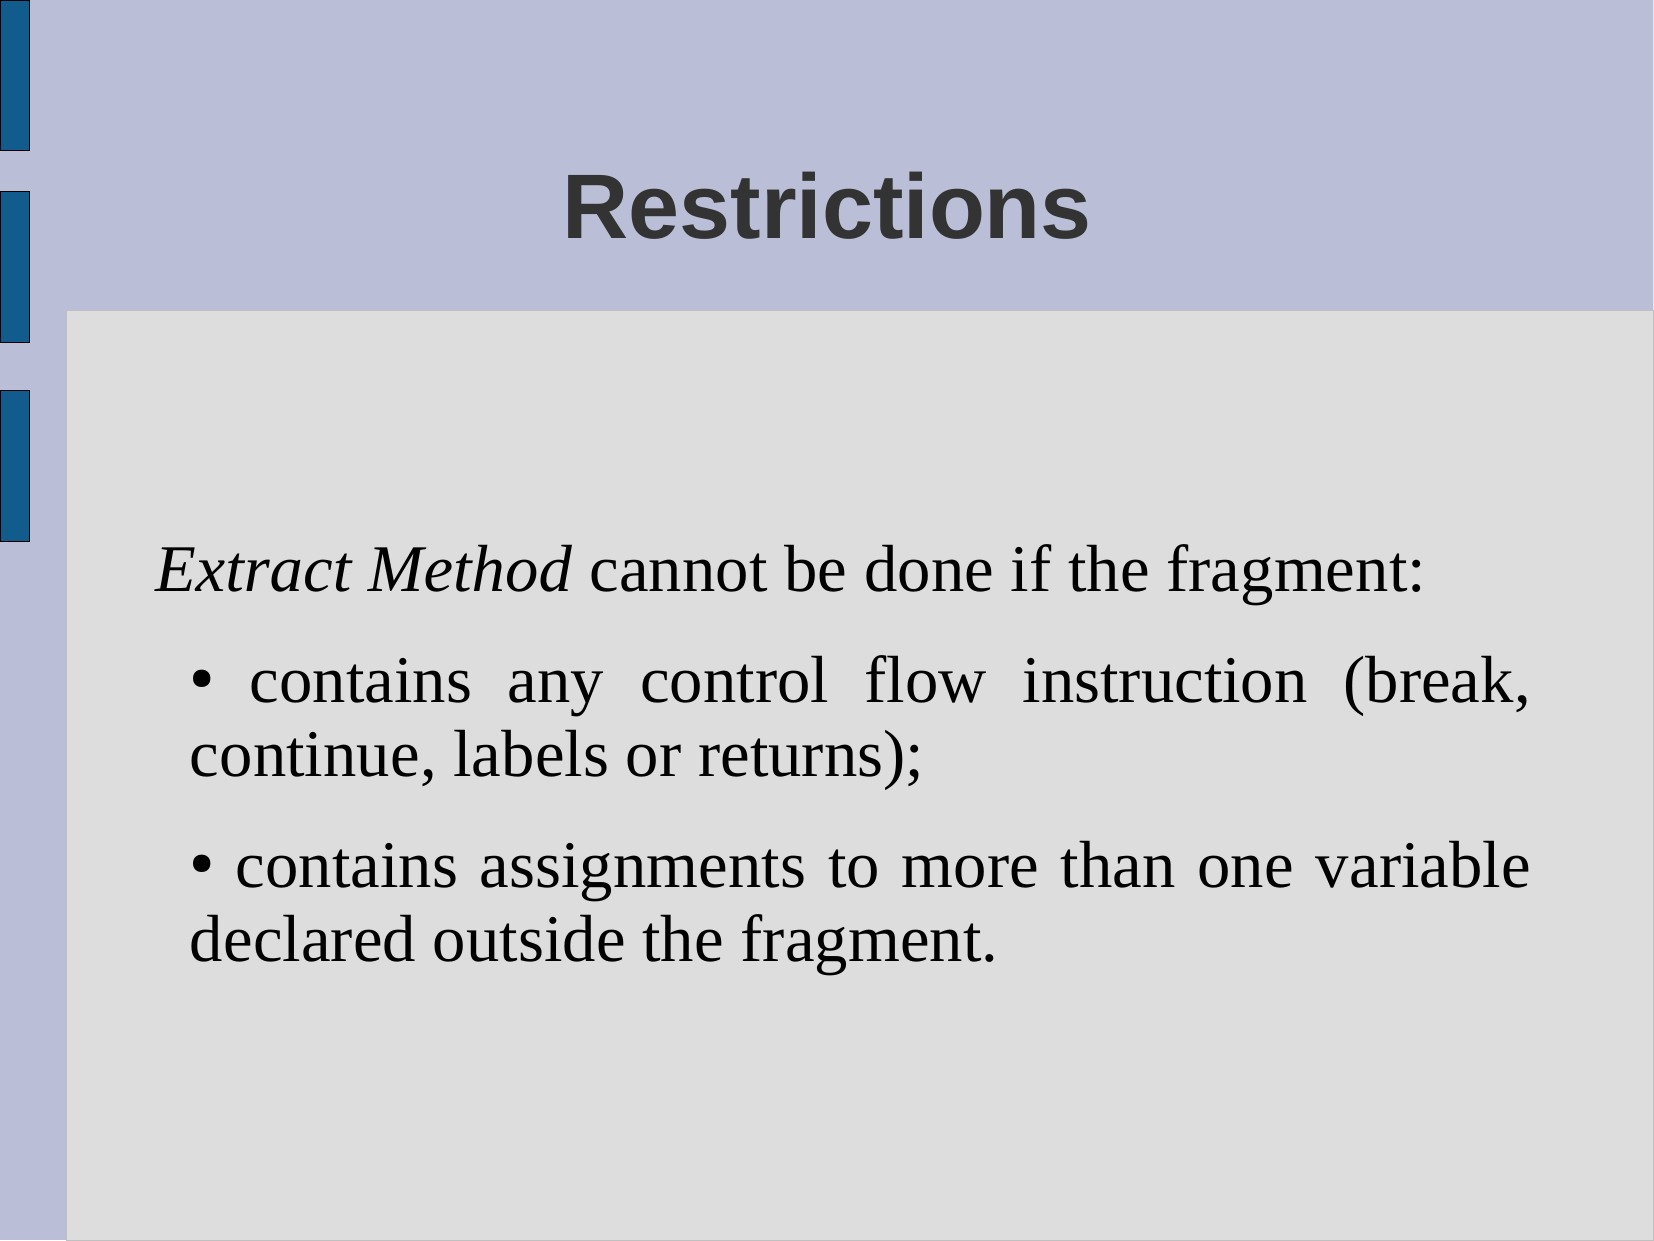

# Restrictions
Extract Method cannot be done if the fragment:
 contains any control flow instruction (break, continue, labels or returns);
 contains assignments to more than one variable declared outside the fragment.